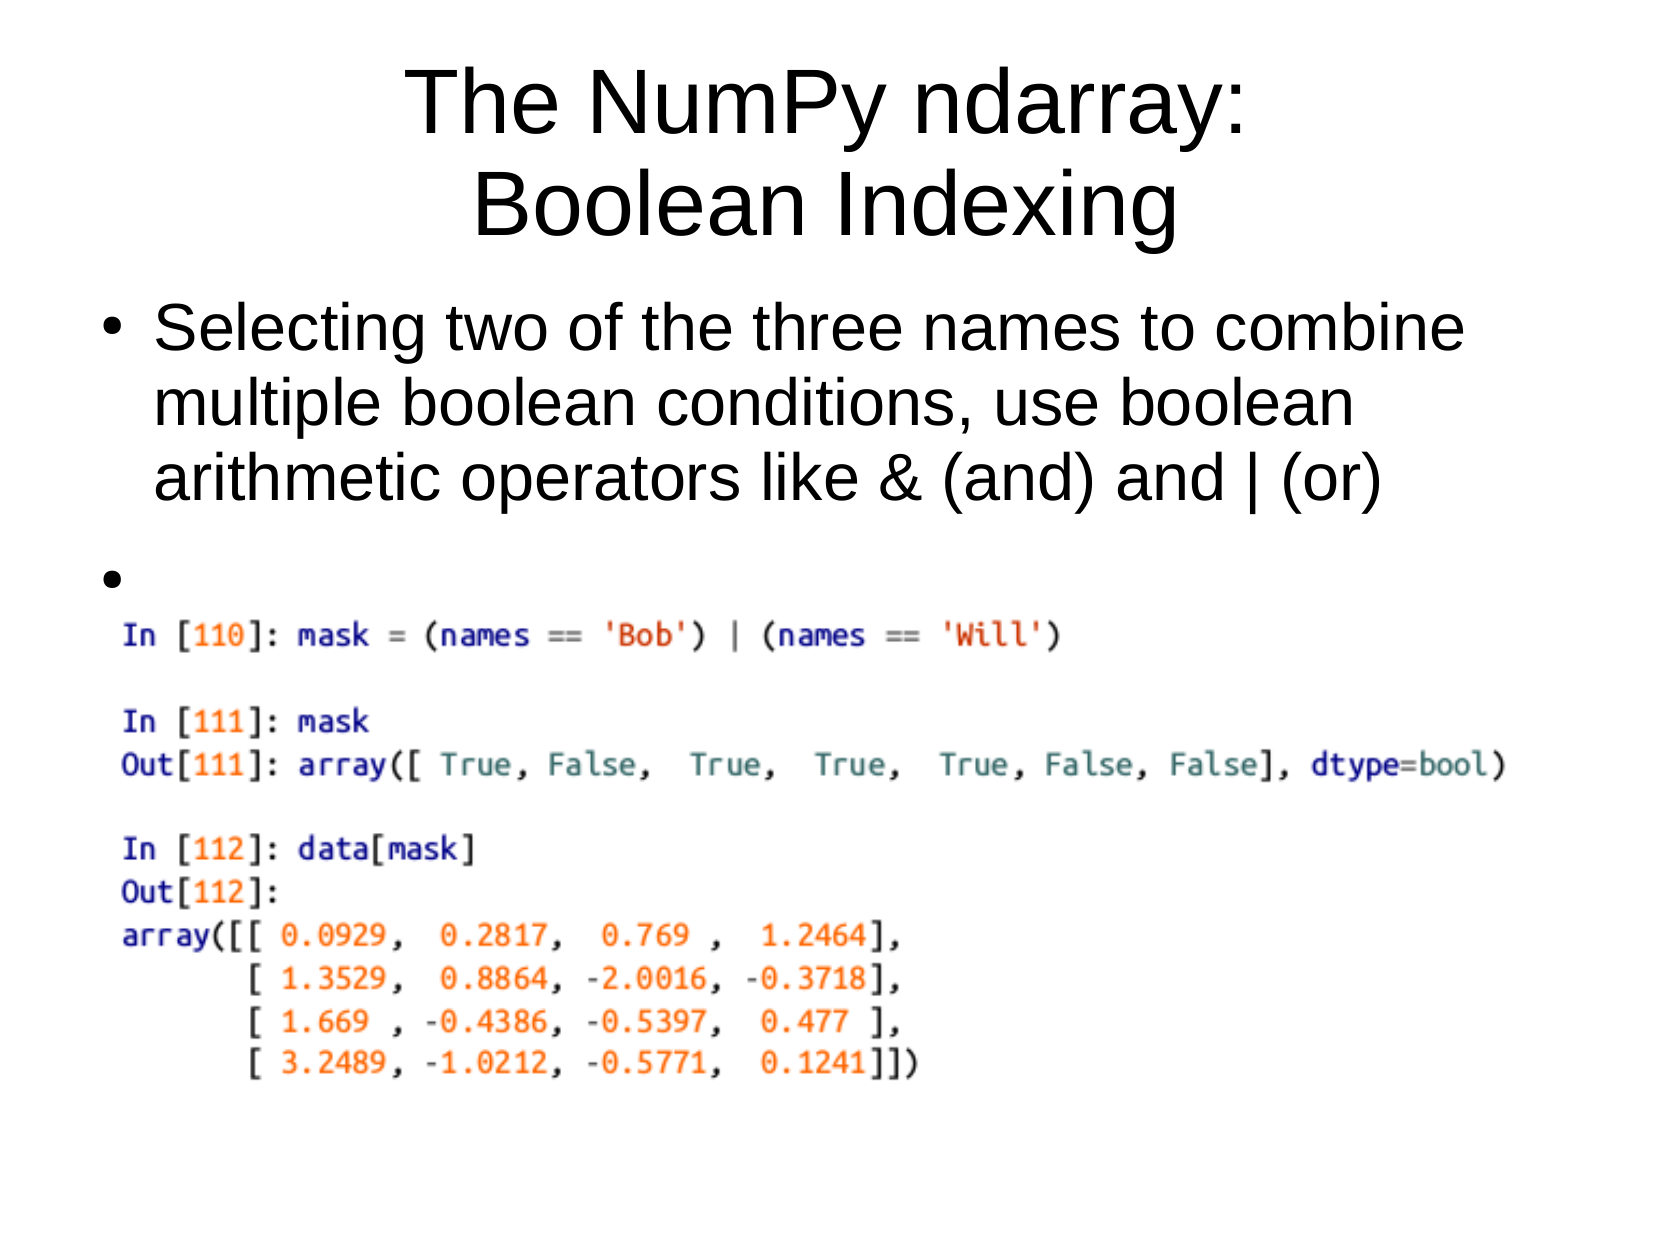

# The NumPy ndarray: Boolean Indexing
Selecting two of the three names to combine multiple boolean conditions, use boolean arithmetic operators like & (and) and | (or)